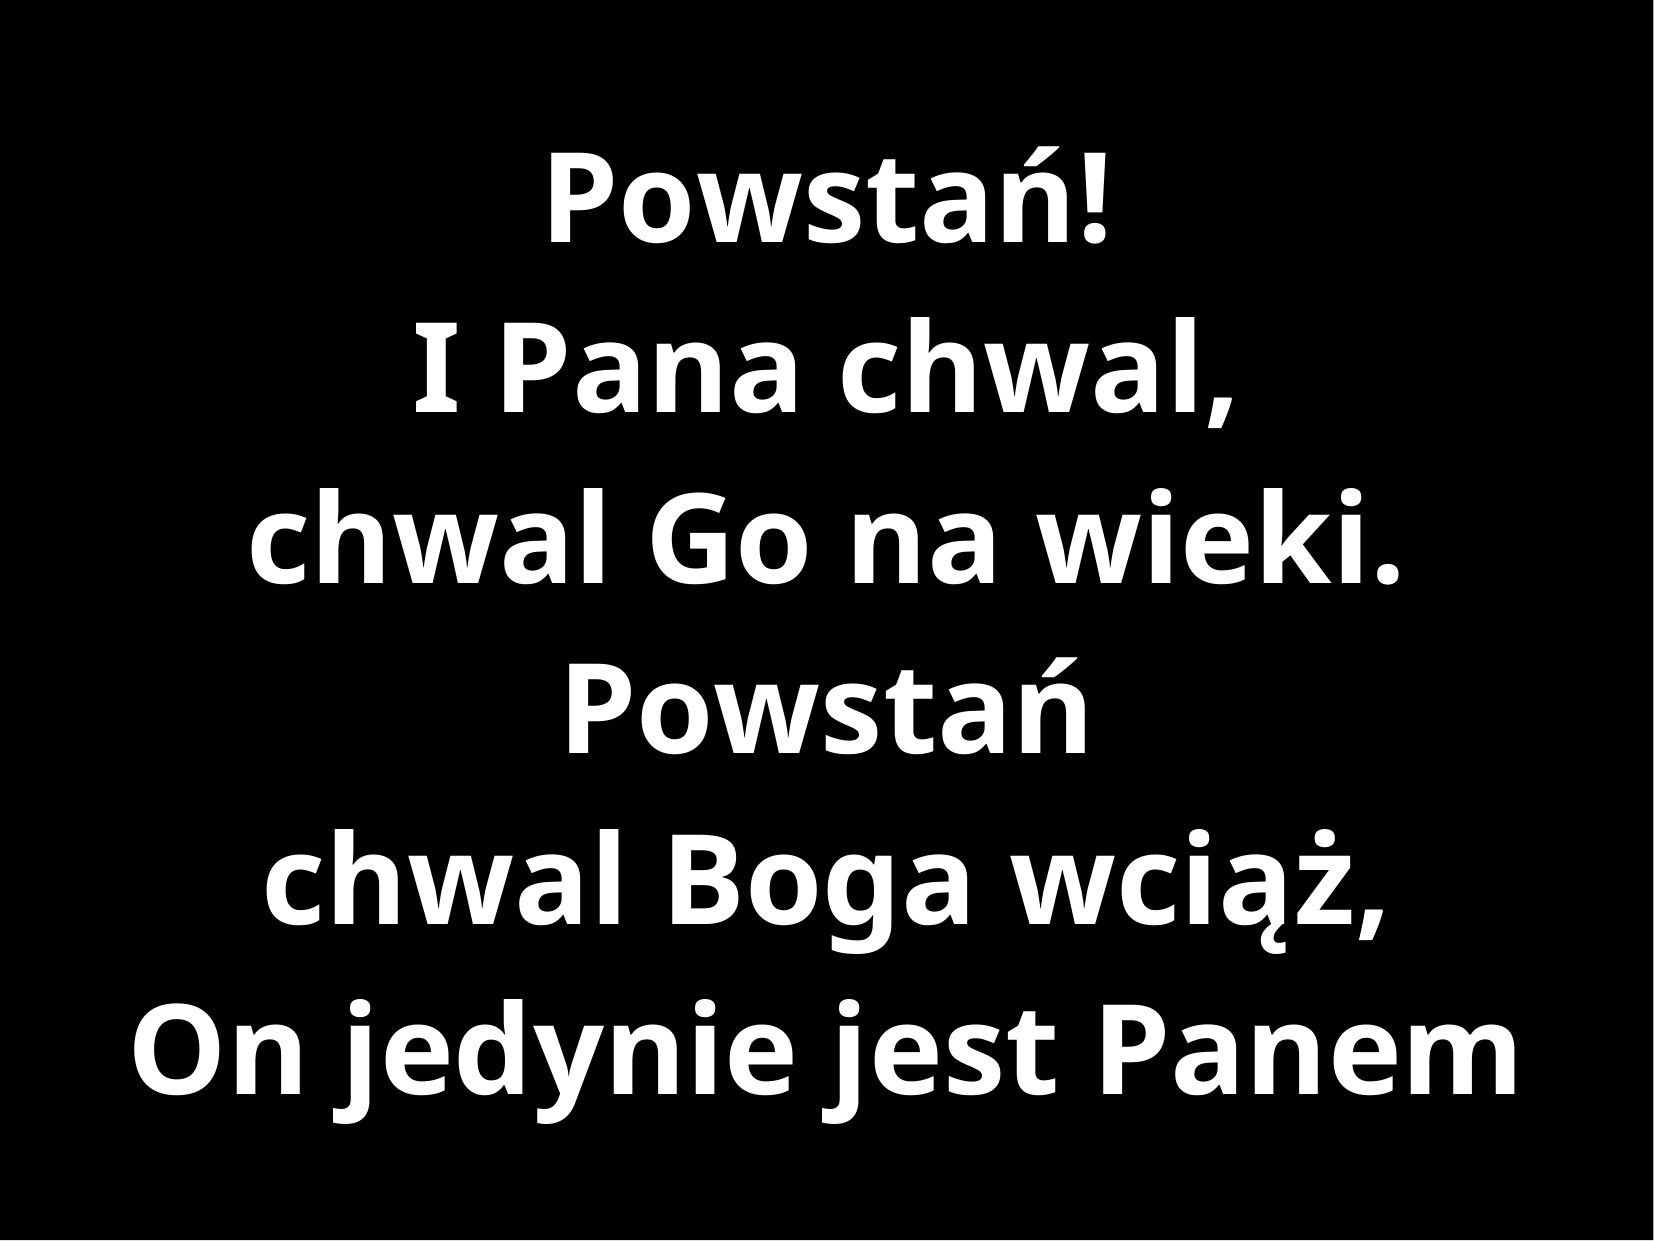

# Powstań! I Pana chwal, chwal Go na wieki. Powstań chwal Boga wciąż, On jedynie jest Panem